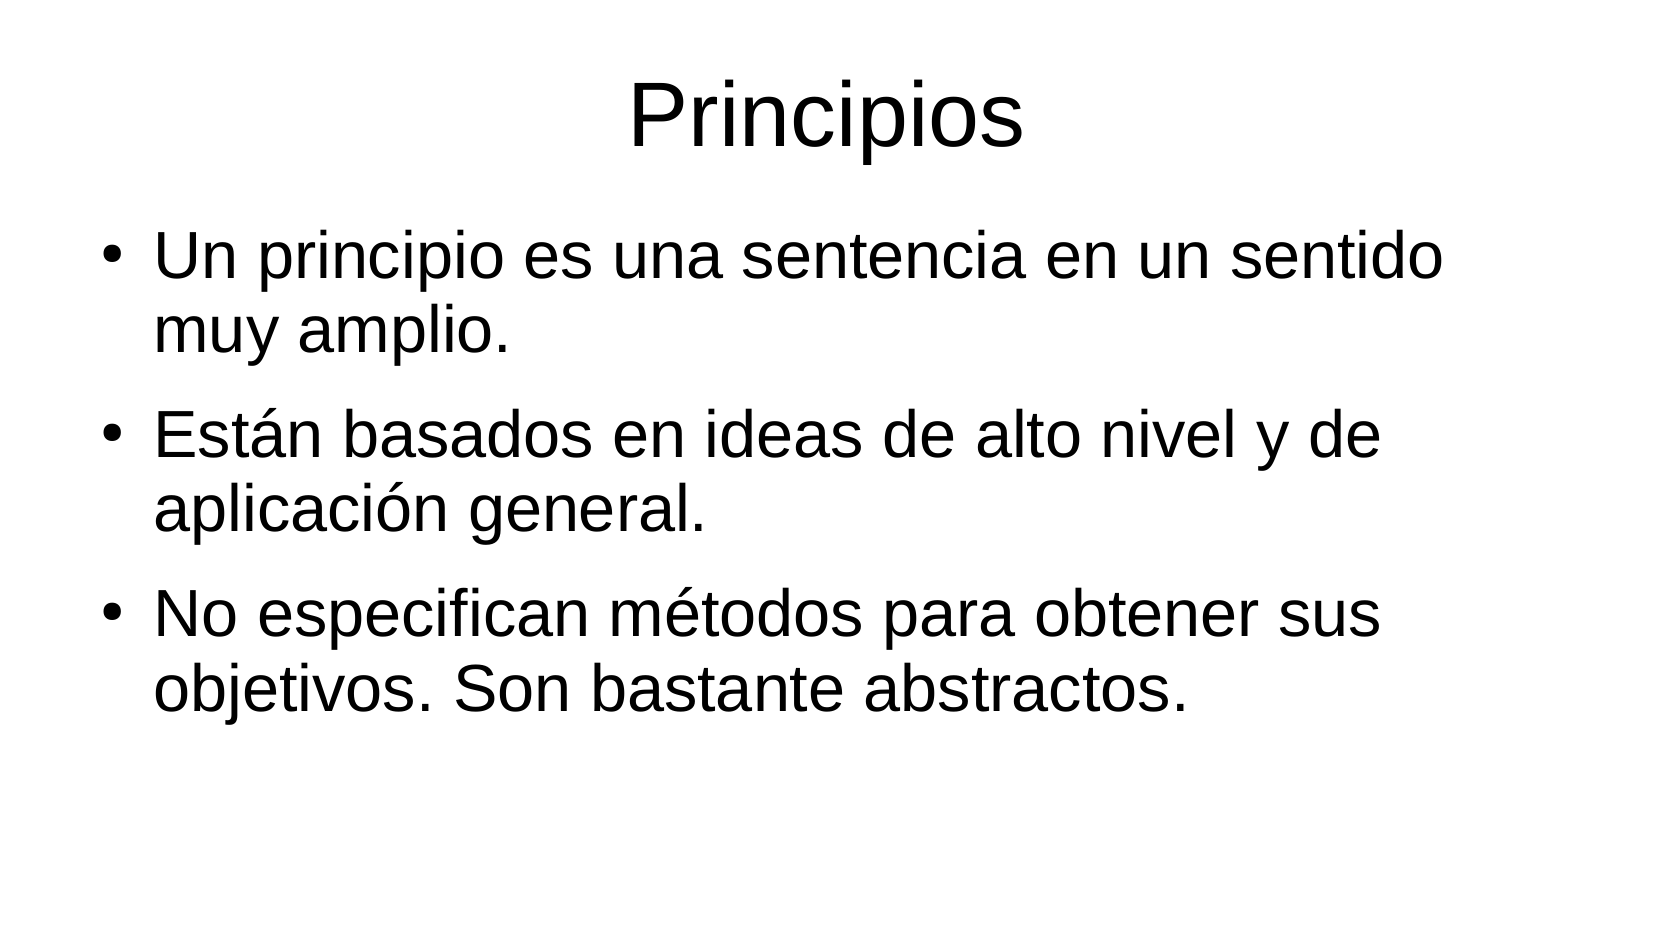

# Principios
Un principio es una sentencia en un sentido muy amplio.
Están basados en ideas de alto nivel y de aplicación general.
No especifican métodos para obtener sus objetivos. Son bastante abstractos.